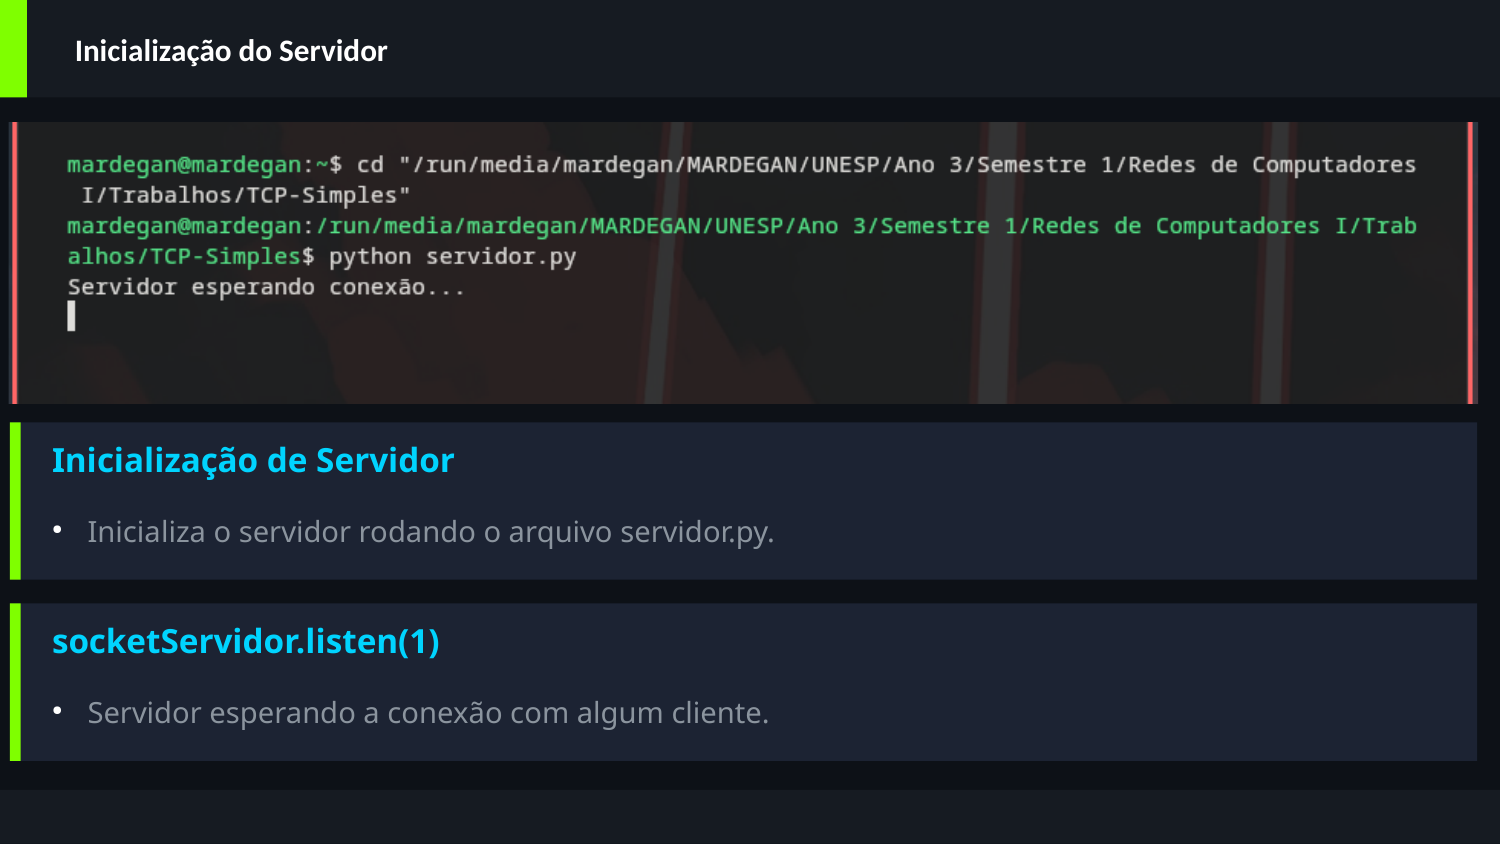

Inicialização do Servidor
Inicialização de Servidor
Inicializa o servidor rodando o arquivo servidor.py.
socketServidor.listen(1)
Servidor esperando a conexão com algum cliente.